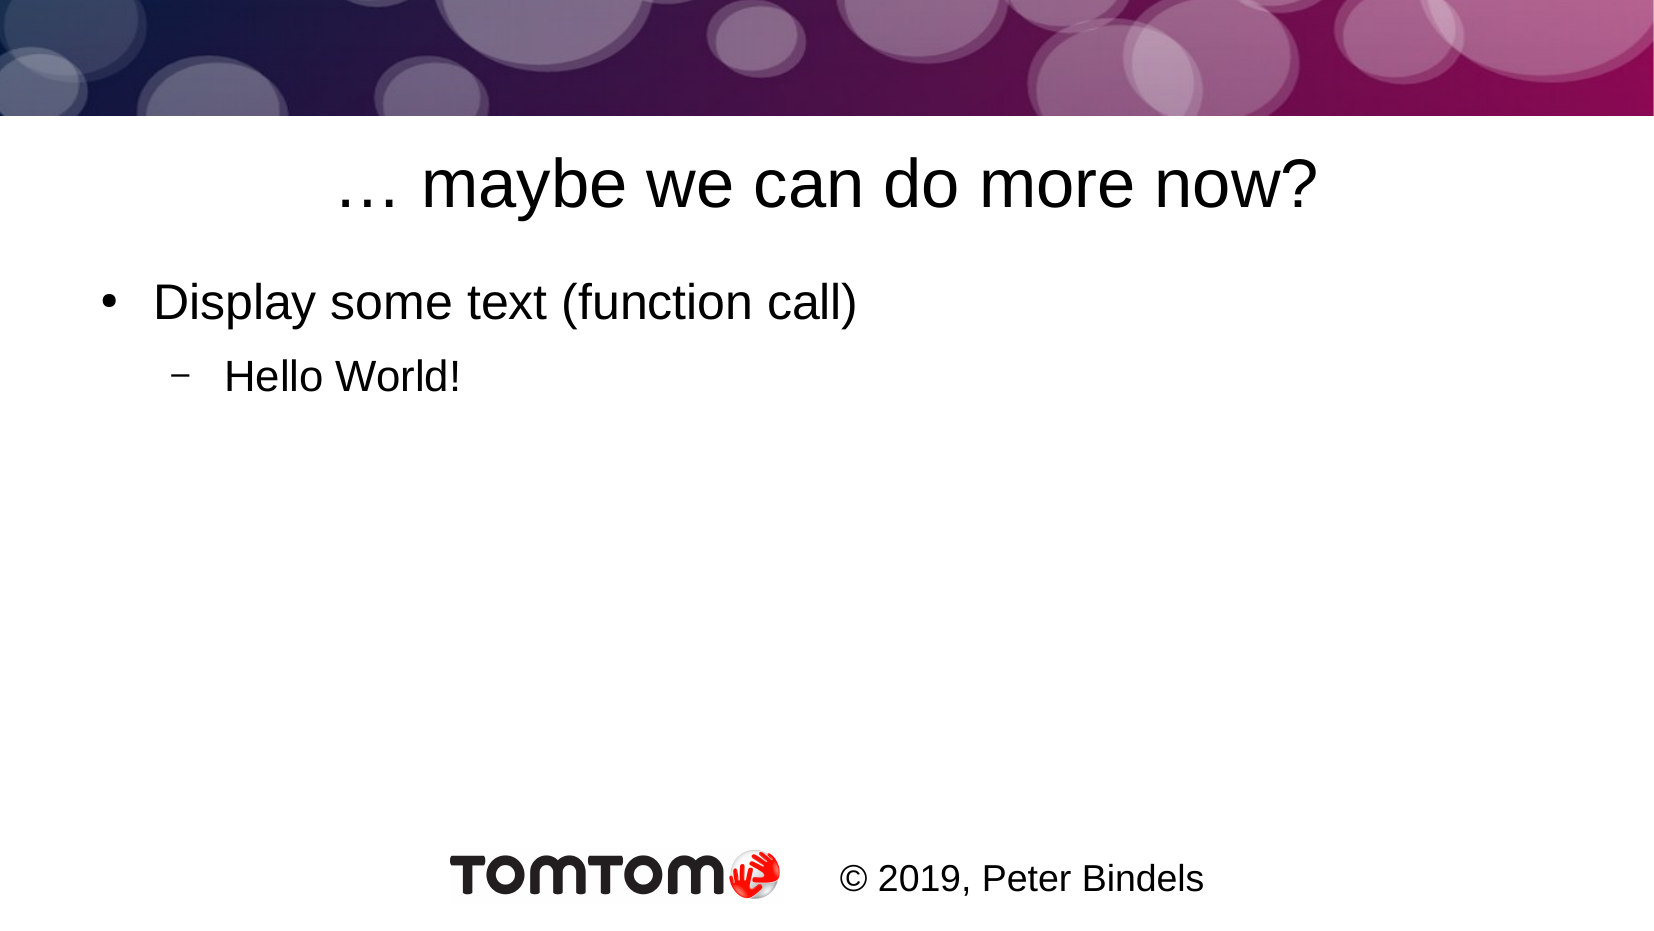

# … maybe we can do more now?
Display some text (function call)
Hello World!